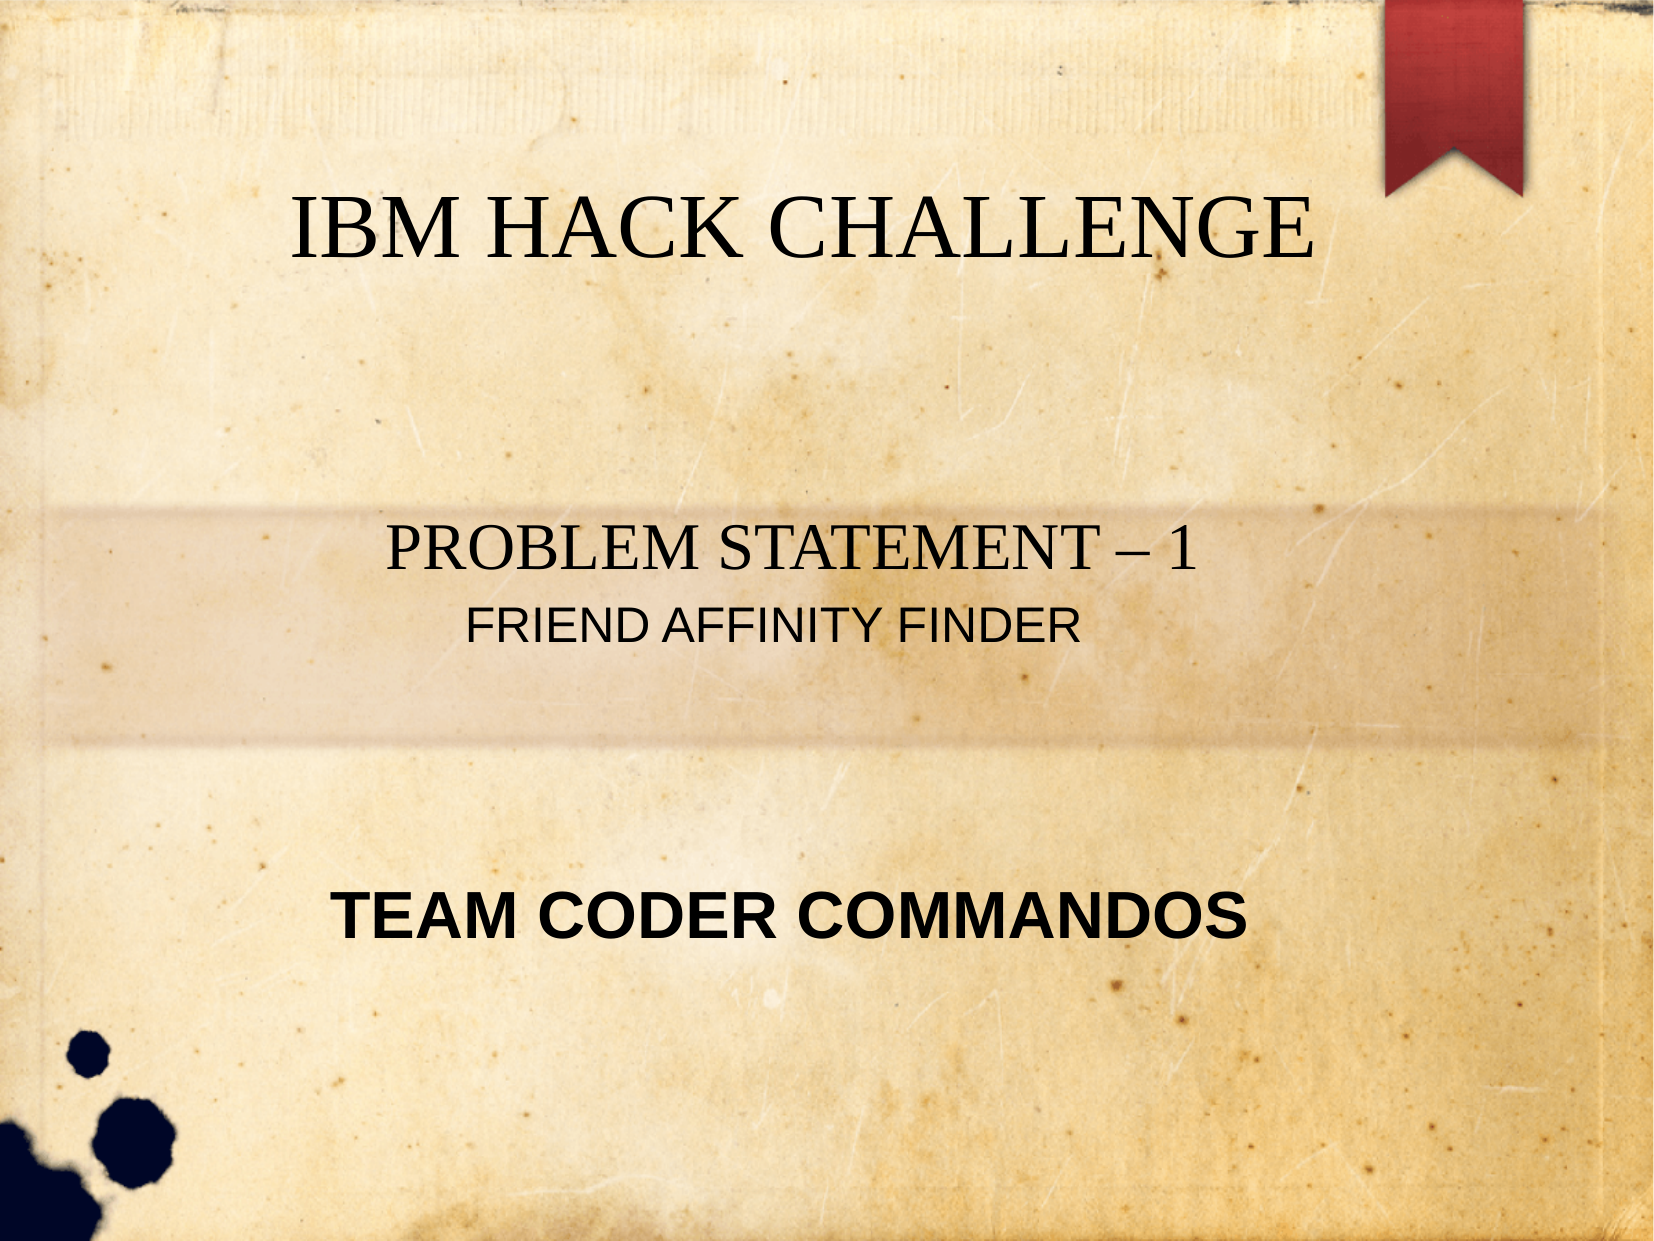

# IBM HACK CHALLENGE
PROBLEM STATEMENT – 1
						FRIEND AFFINITY FINDER
TEAM CODER COMMANDOS